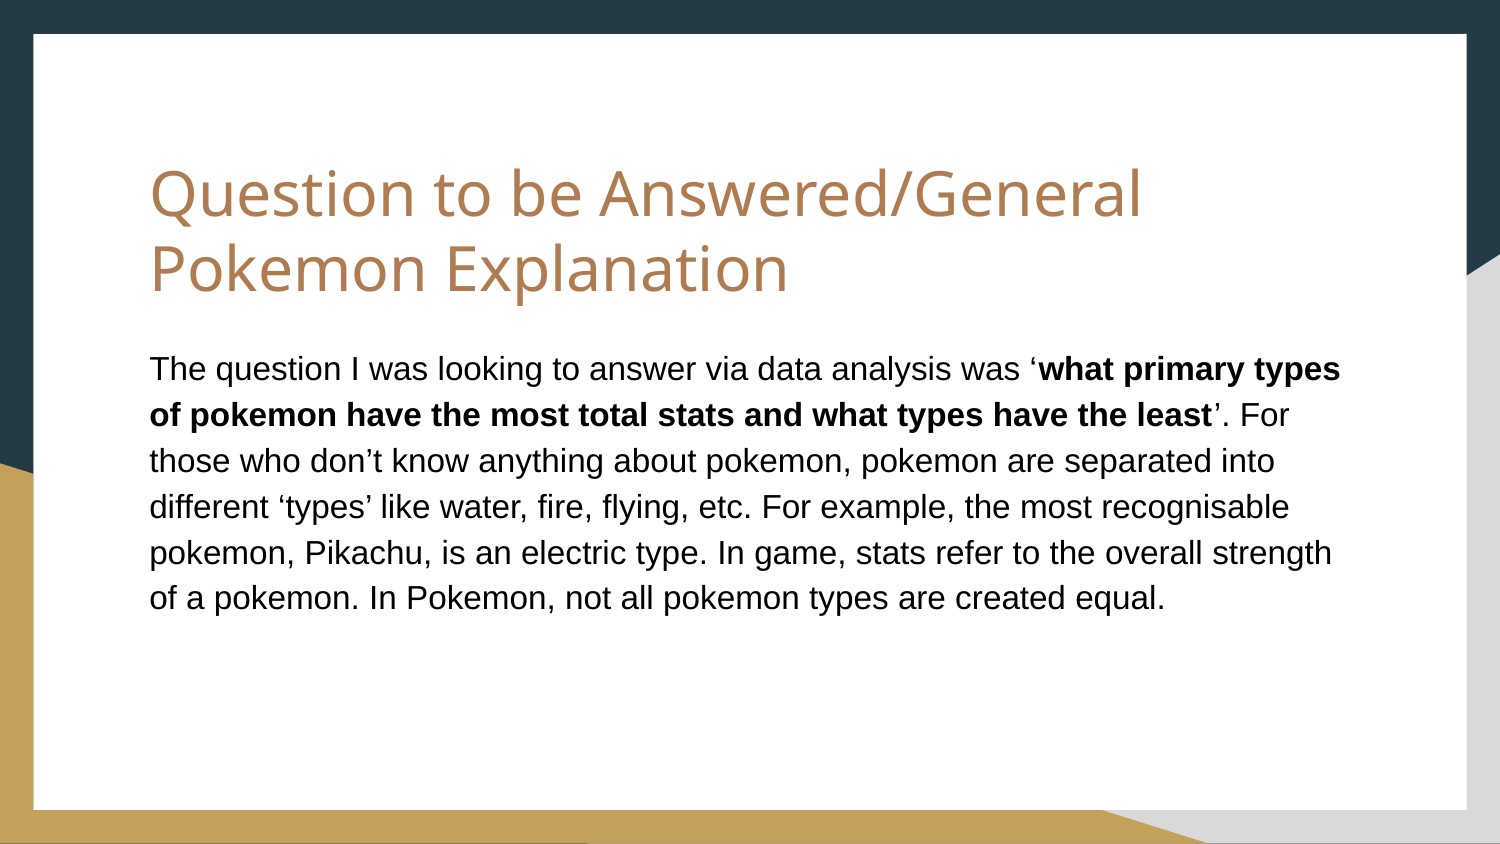

# Question to be Answered/General Pokemon Explanation
The question I was looking to answer via data analysis was ‘what primary types of pokemon have the most total stats and what types have the least’. For those who don’t know anything about pokemon, pokemon are separated into different ‘types’ like water, fire, flying, etc. For example, the most recognisable pokemon, Pikachu, is an electric type. In game, stats refer to the overall strength of a pokemon. In Pokemon, not all pokemon types are created equal.